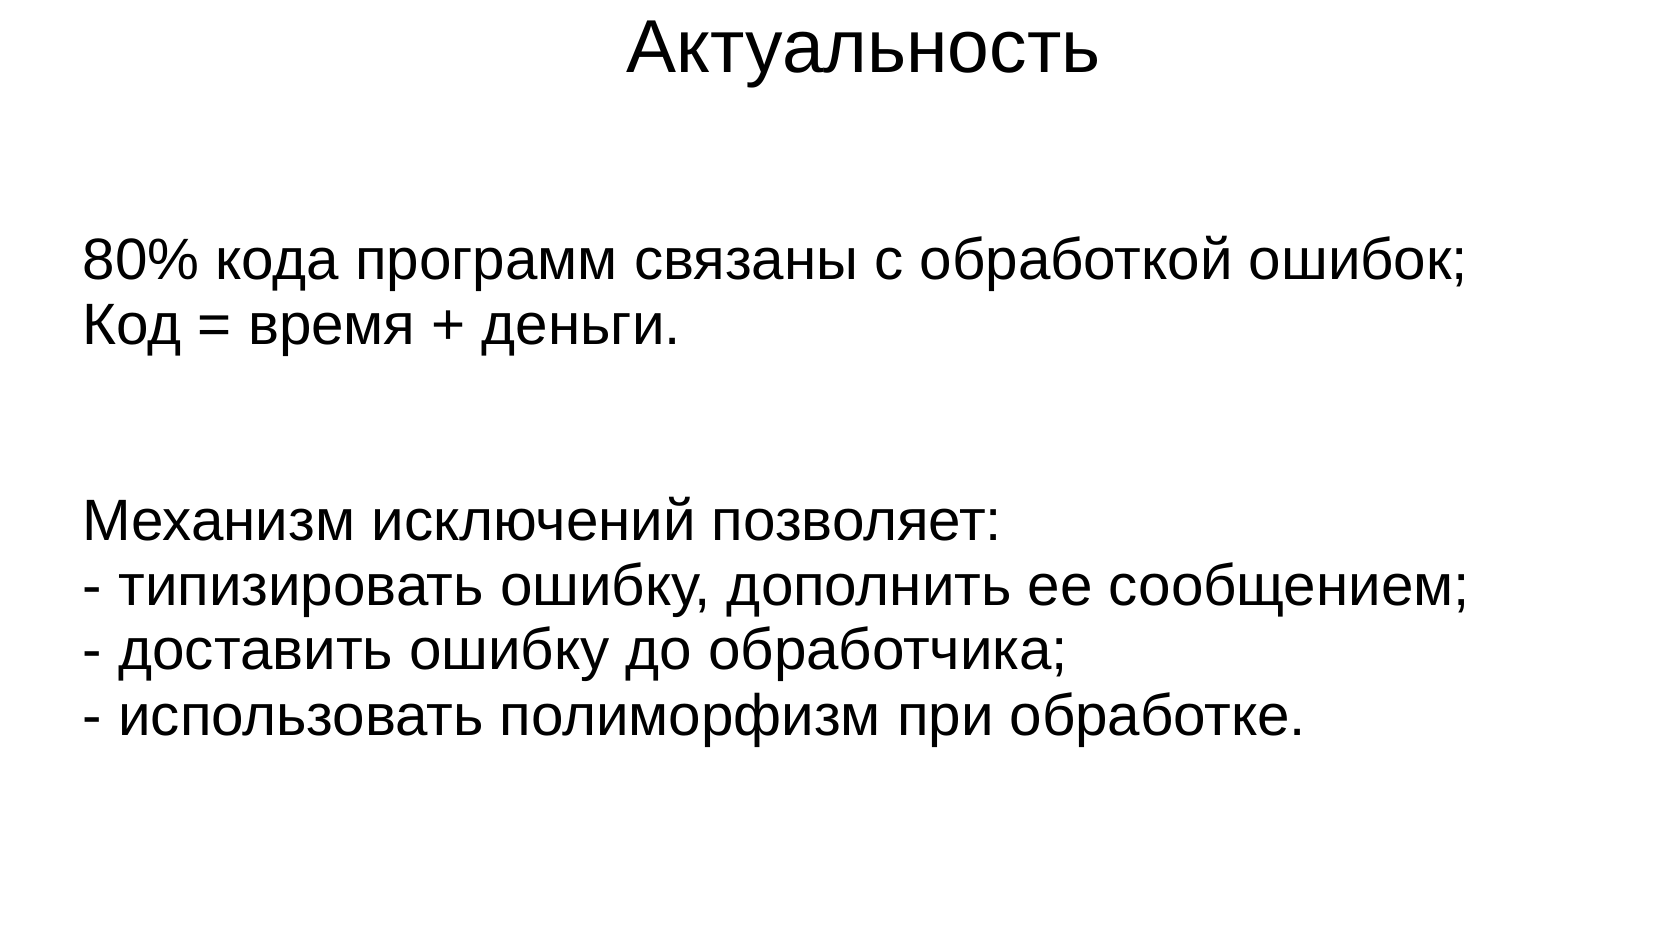

# Актуальность
80% кода программ связаны с обработкой ошибок;
Код = время + деньги.
Механизм исключений позволяет:
- типизировать ошибку, дополнить ее сообщением;
- доставить ошибку до обработчика;
- использовать полиморфизм при обработке.